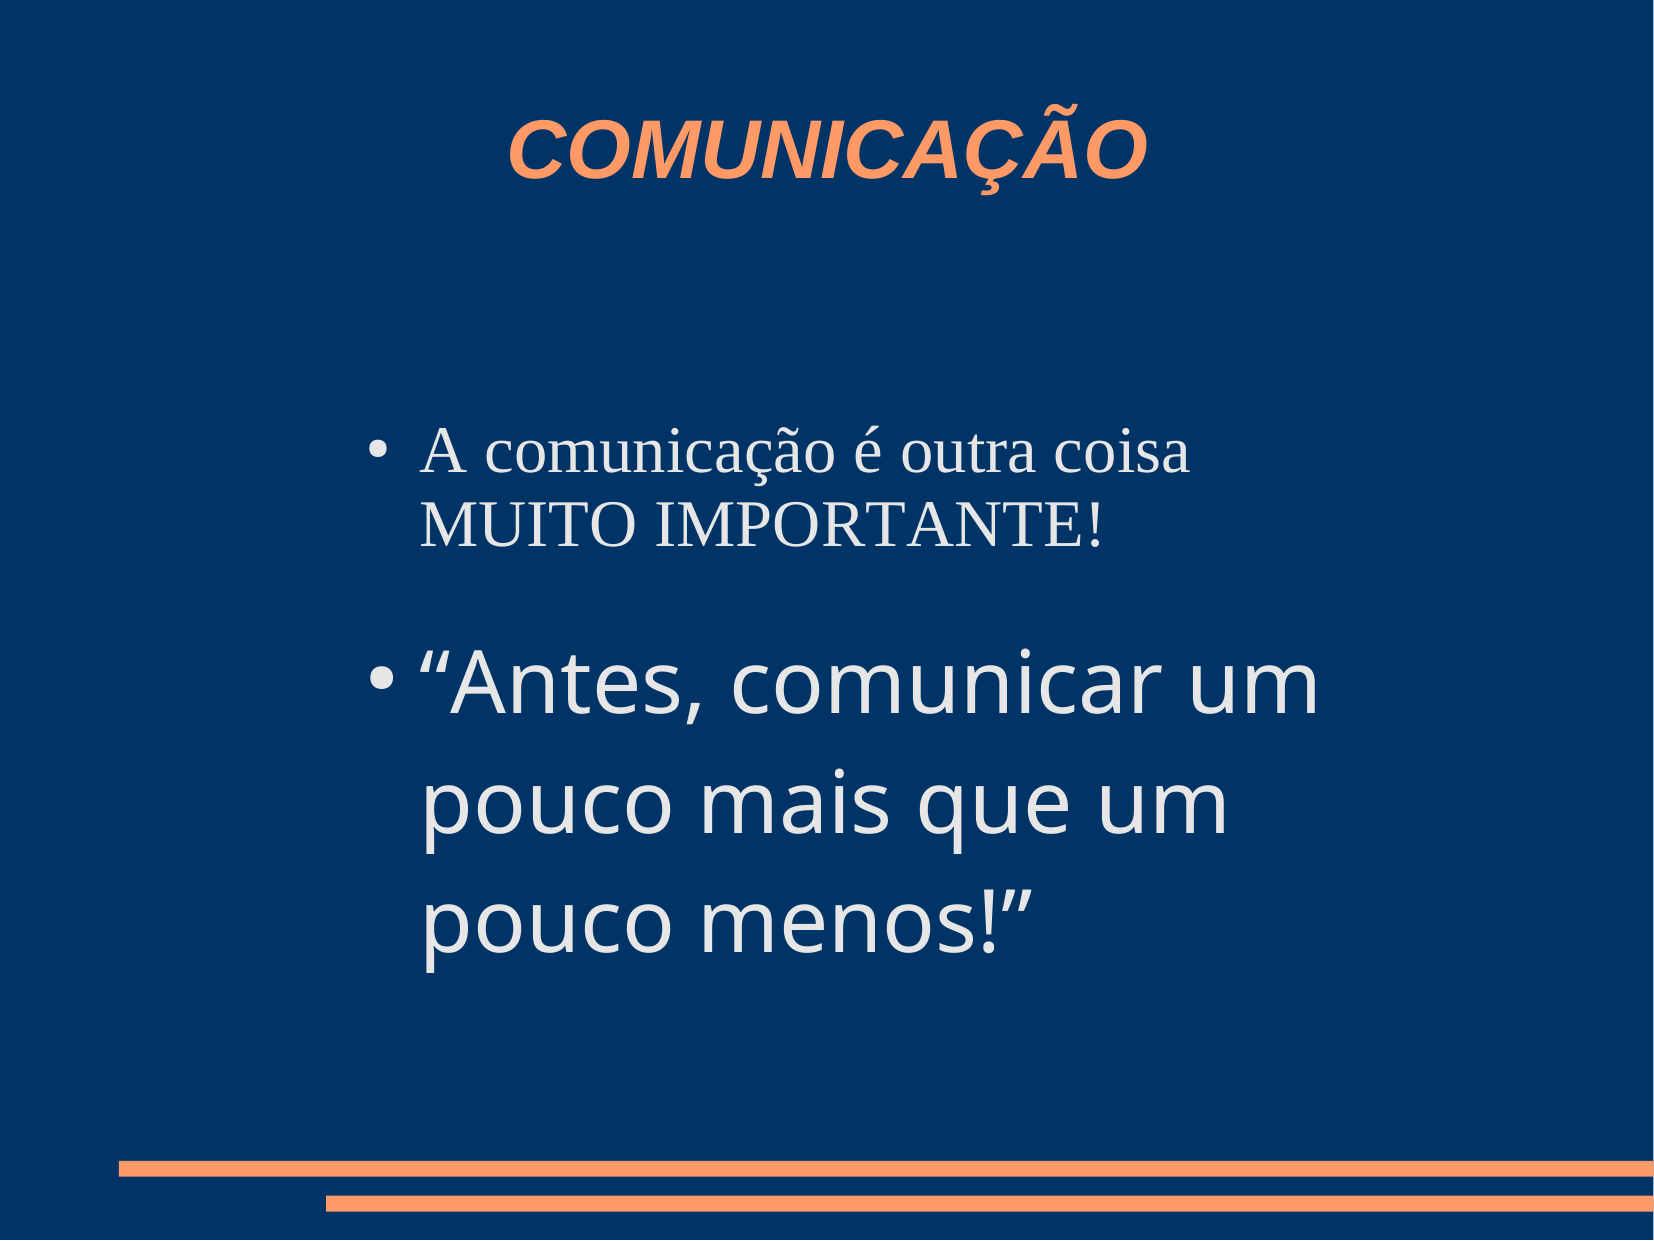

# COMUNICAÇÃO
A comunicação é outra coisa MUITO IMPORTANTE!
“Antes, comunicar um pouco mais que um pouco menos!”